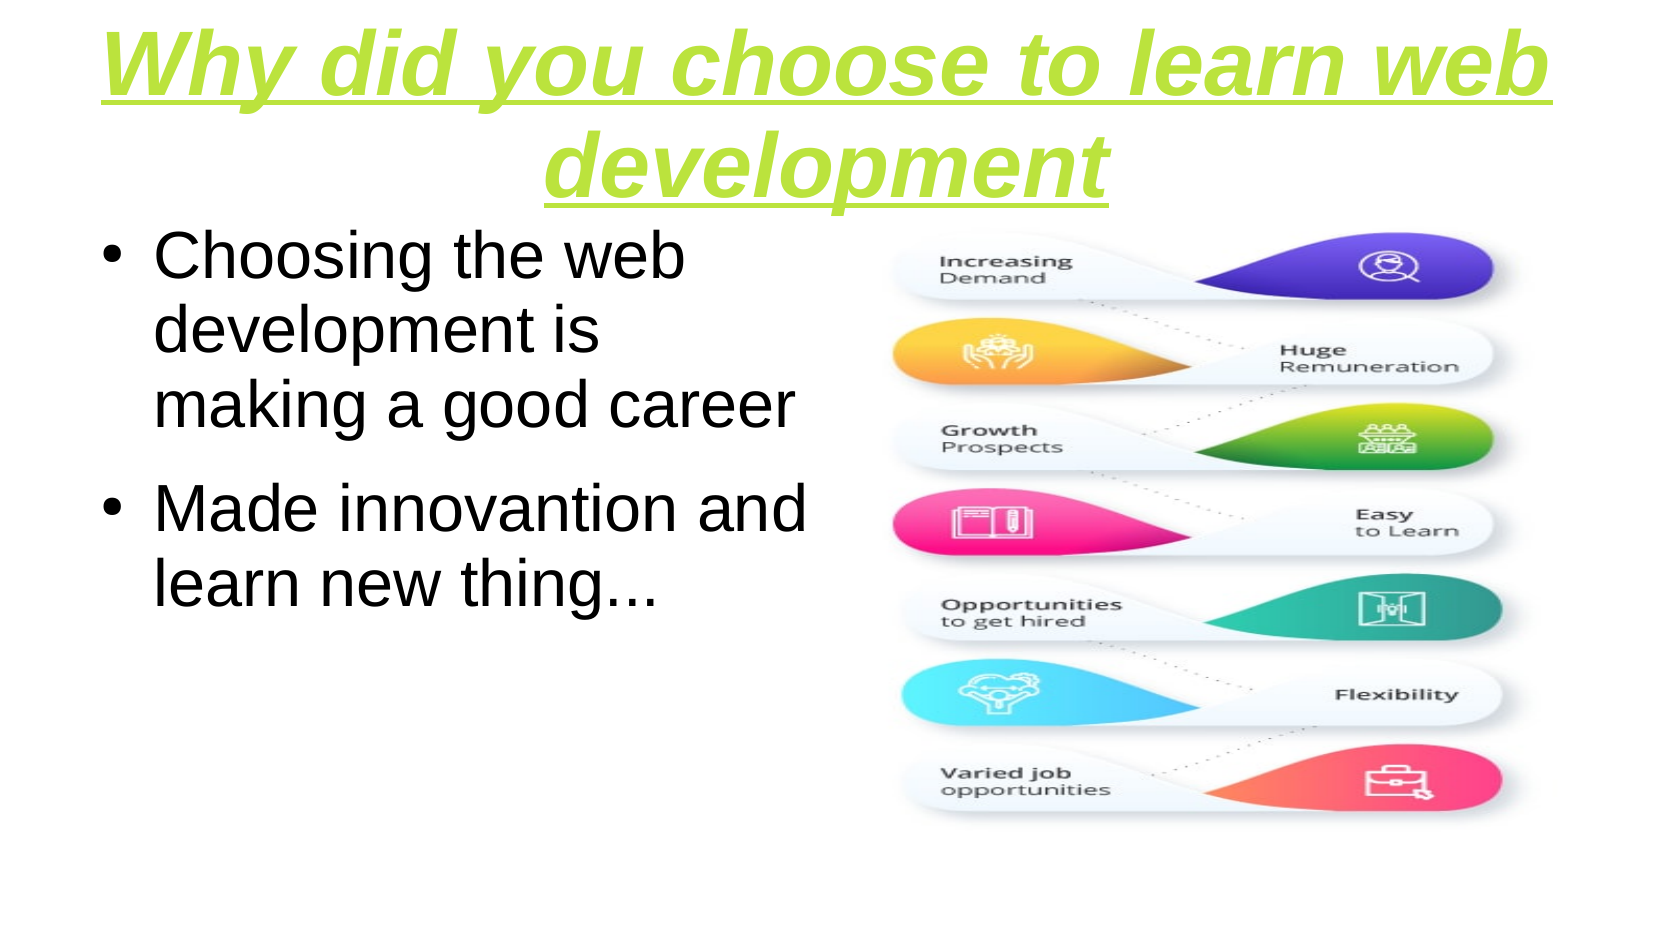

# Why did you choose to learn web development
Choosing the web development is making a good career
Made innovantion and learn new thing...